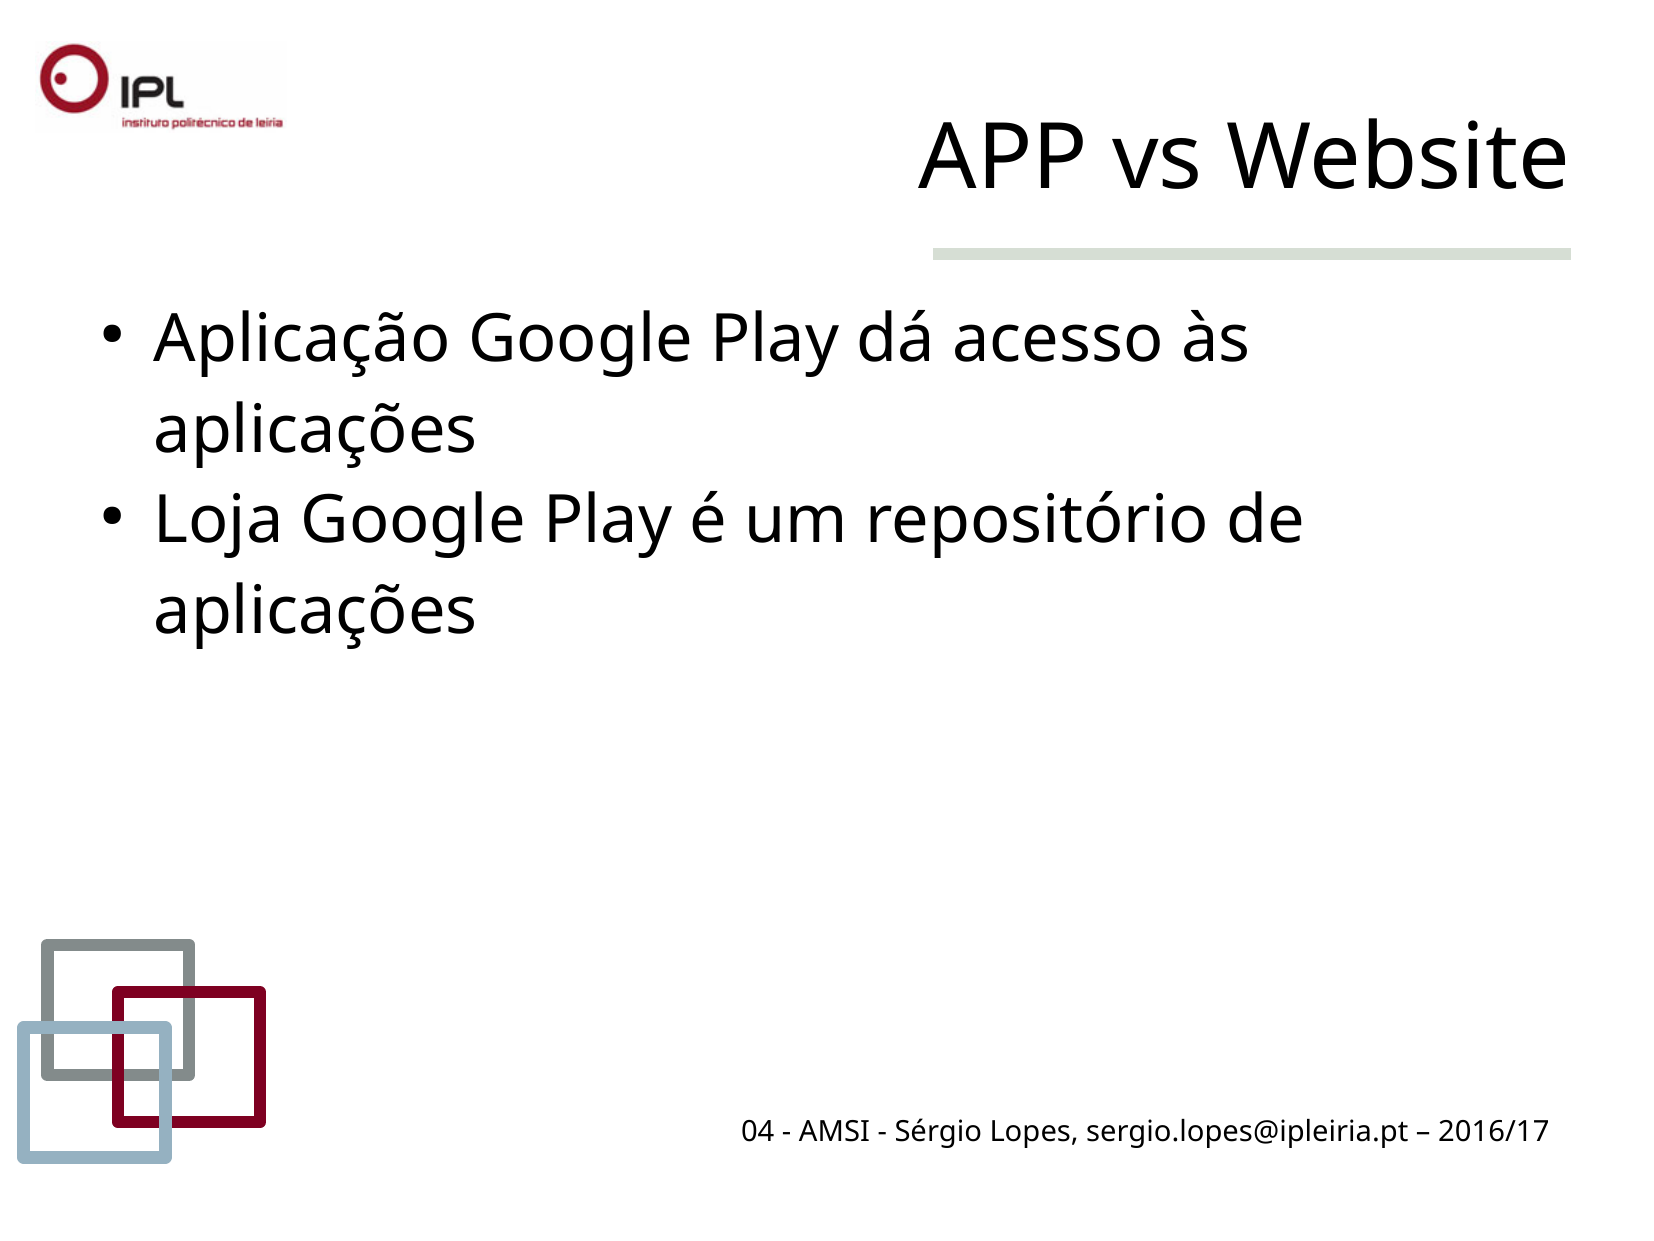

# APP vs Website
Aplicação Google Play dá acesso às aplicações
Loja Google Play é um repositório de aplicações
04 - AMSI - Sérgio Lopes, sergio.lopes@ipleiria.pt – 2016/17